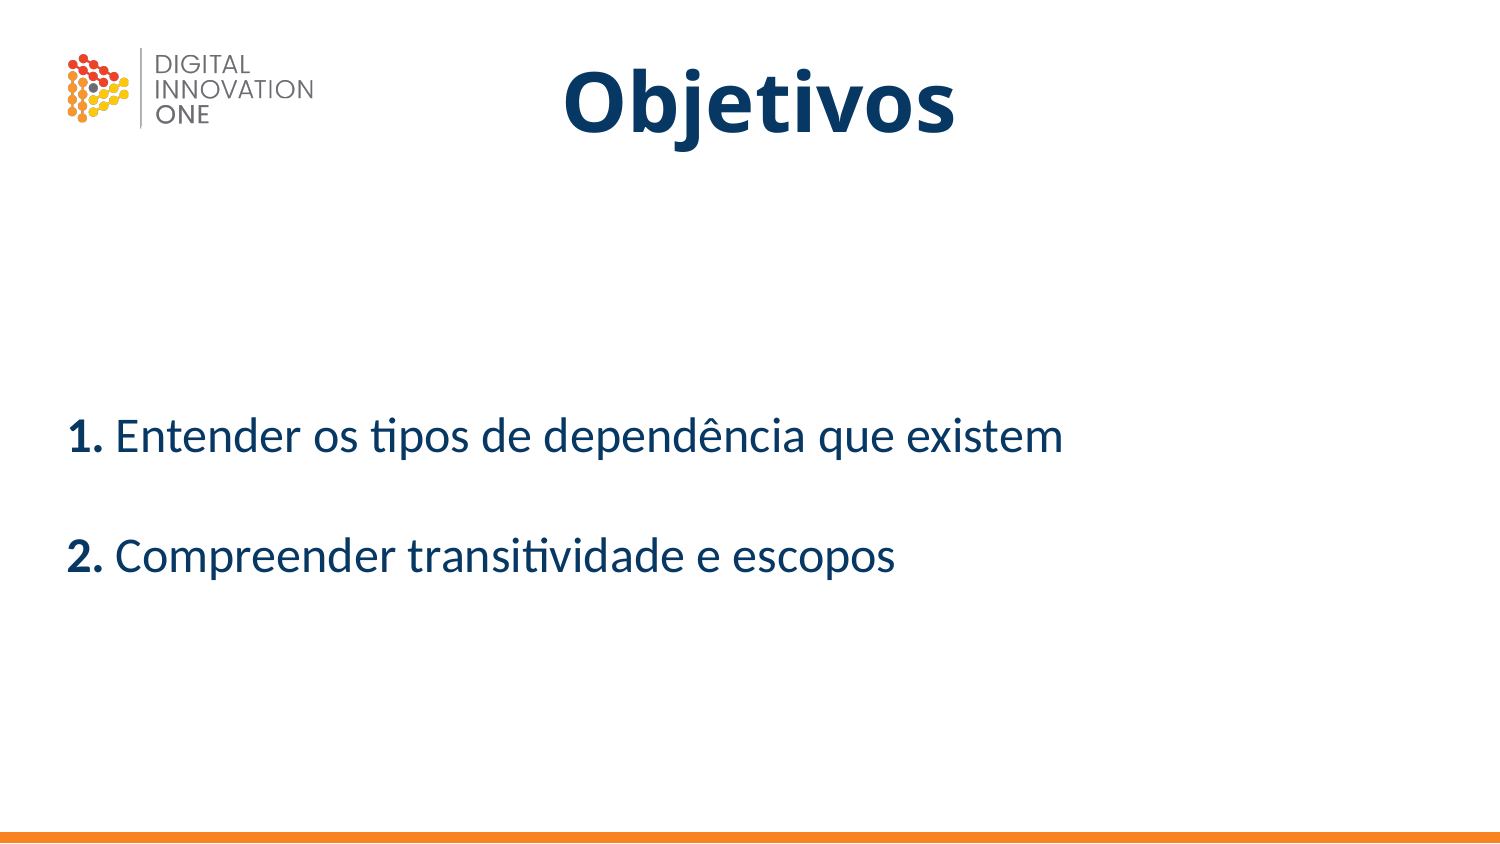

# Objetivos
1. Entender os tipos de dependência que existem
2. Compreender transitividade e escopos